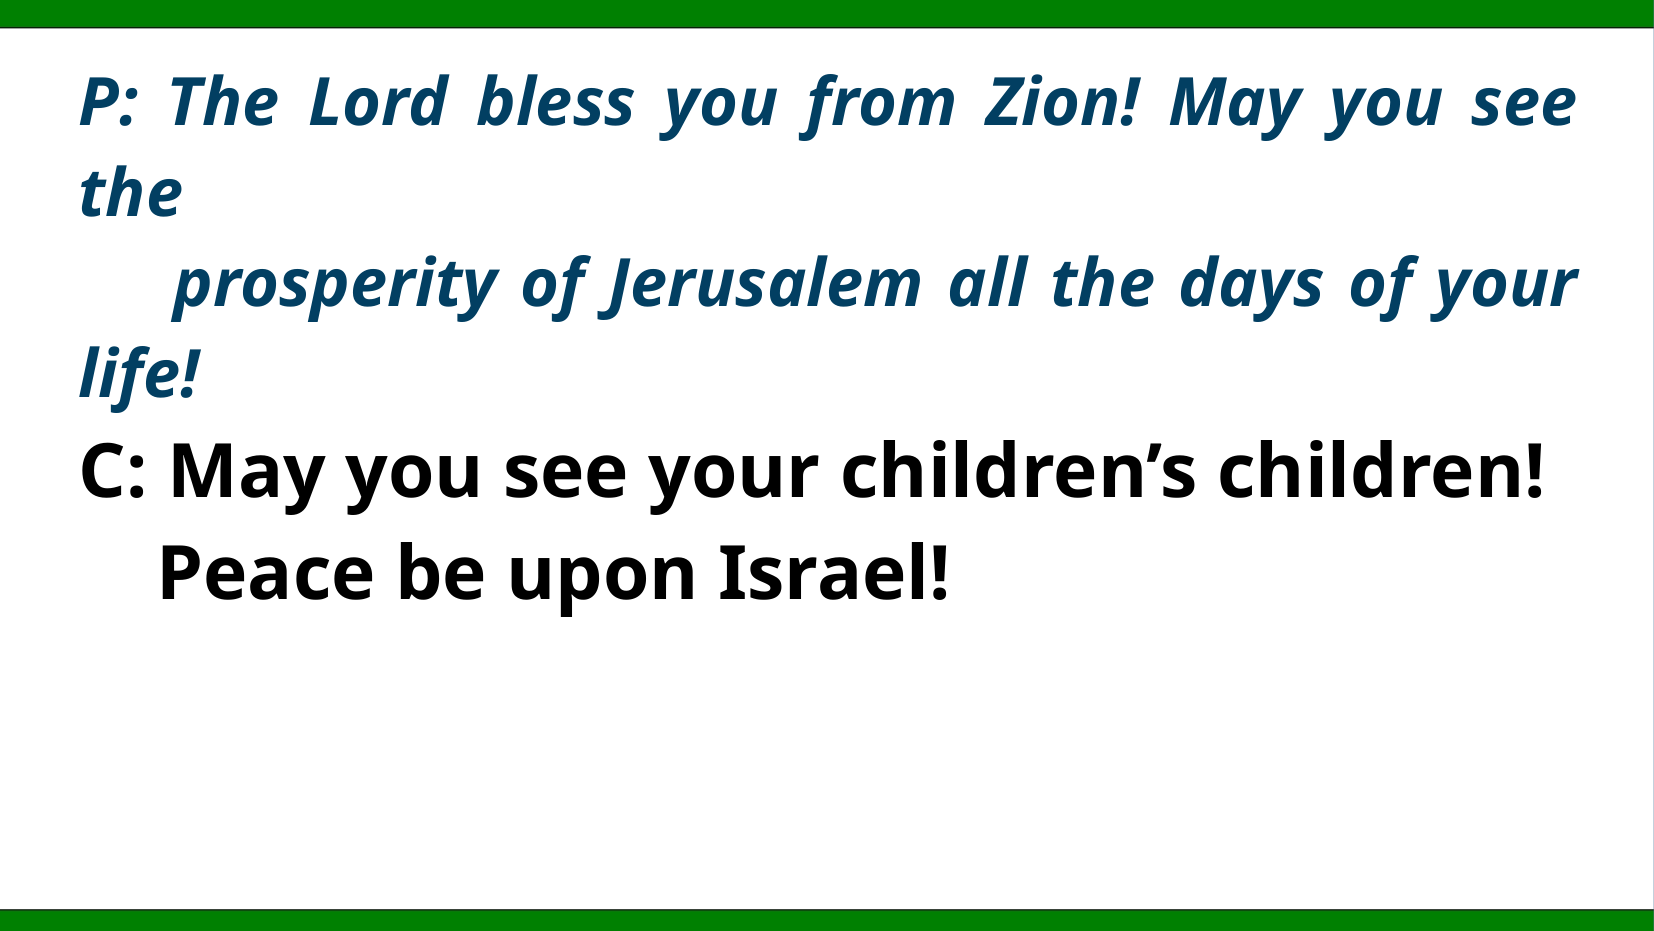

P: The Lord bless you from Zion! May you see the
 prosperity of Jerusalem all the days of your life!
C: May you see your children’s children!
 Peace be upon Israel!